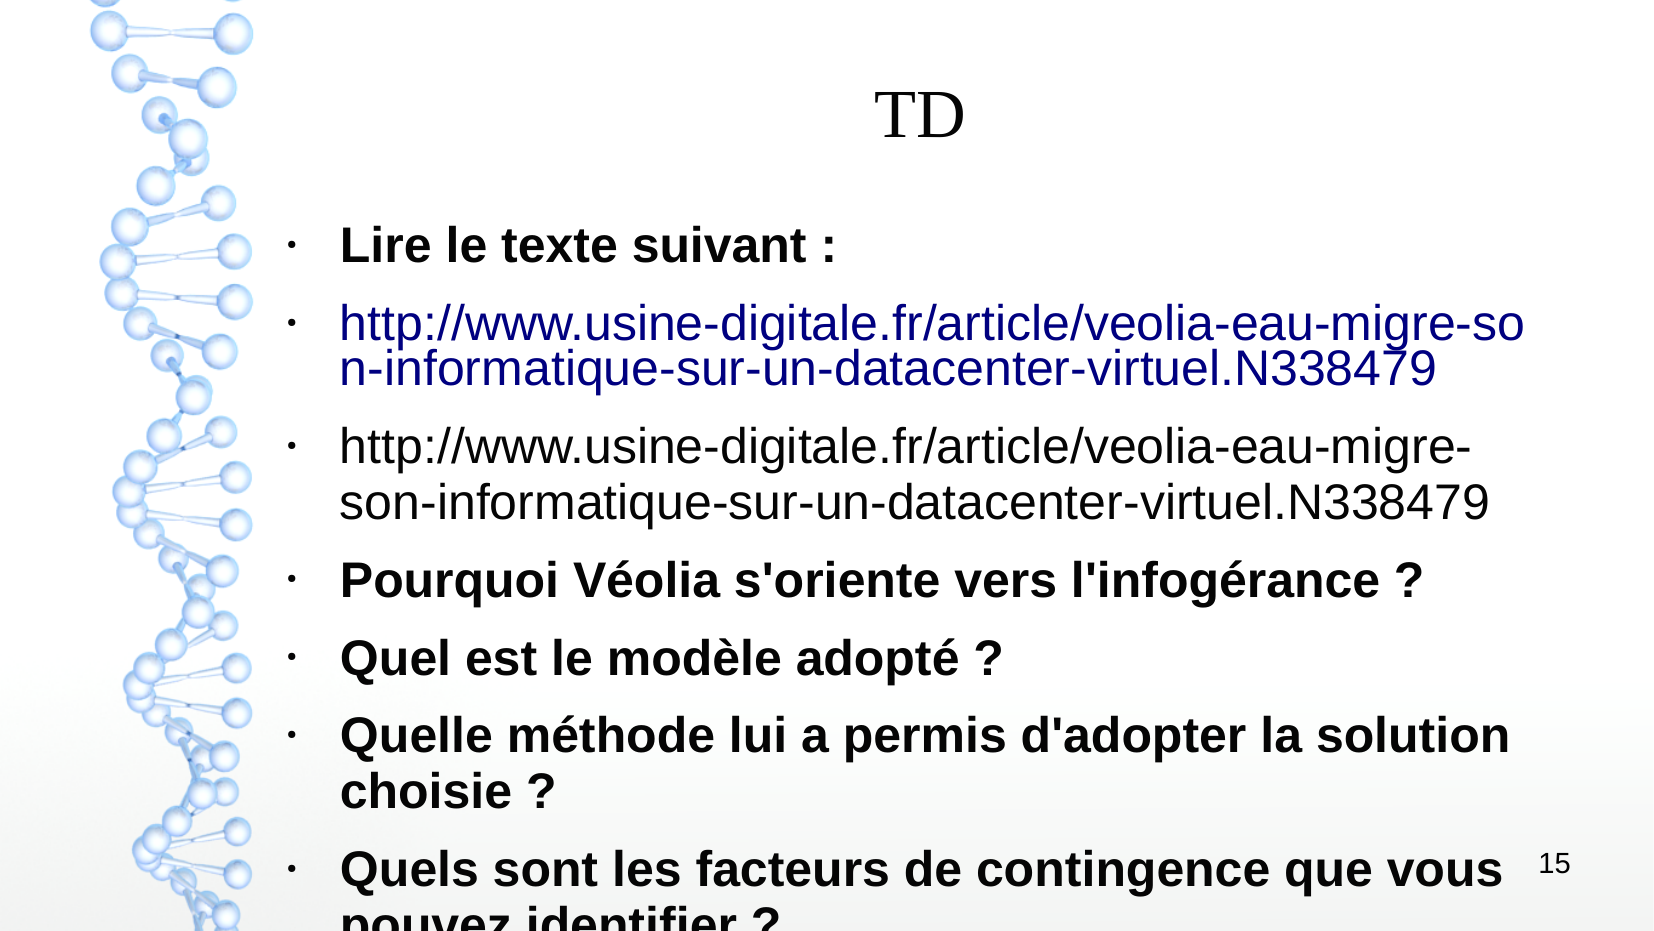

# TD
Lire le texte suivant :
http://www.usine-digitale.fr/article/veolia-eau-migre-son-informatique-sur-un-datacenter-virtuel.N338479
http://www.usine-digitale.fr/article/veolia-eau-migre-son-informatique-sur-un-datacenter-virtuel.N338479
Pourquoi Véolia s'oriente vers l'infogérance ?
Quel est le modèle adopté ?
Quelle méthode lui a permis d'adopter la solution choisie ?
Quels sont les facteurs de contingence que vous pouvez identifier ?
15